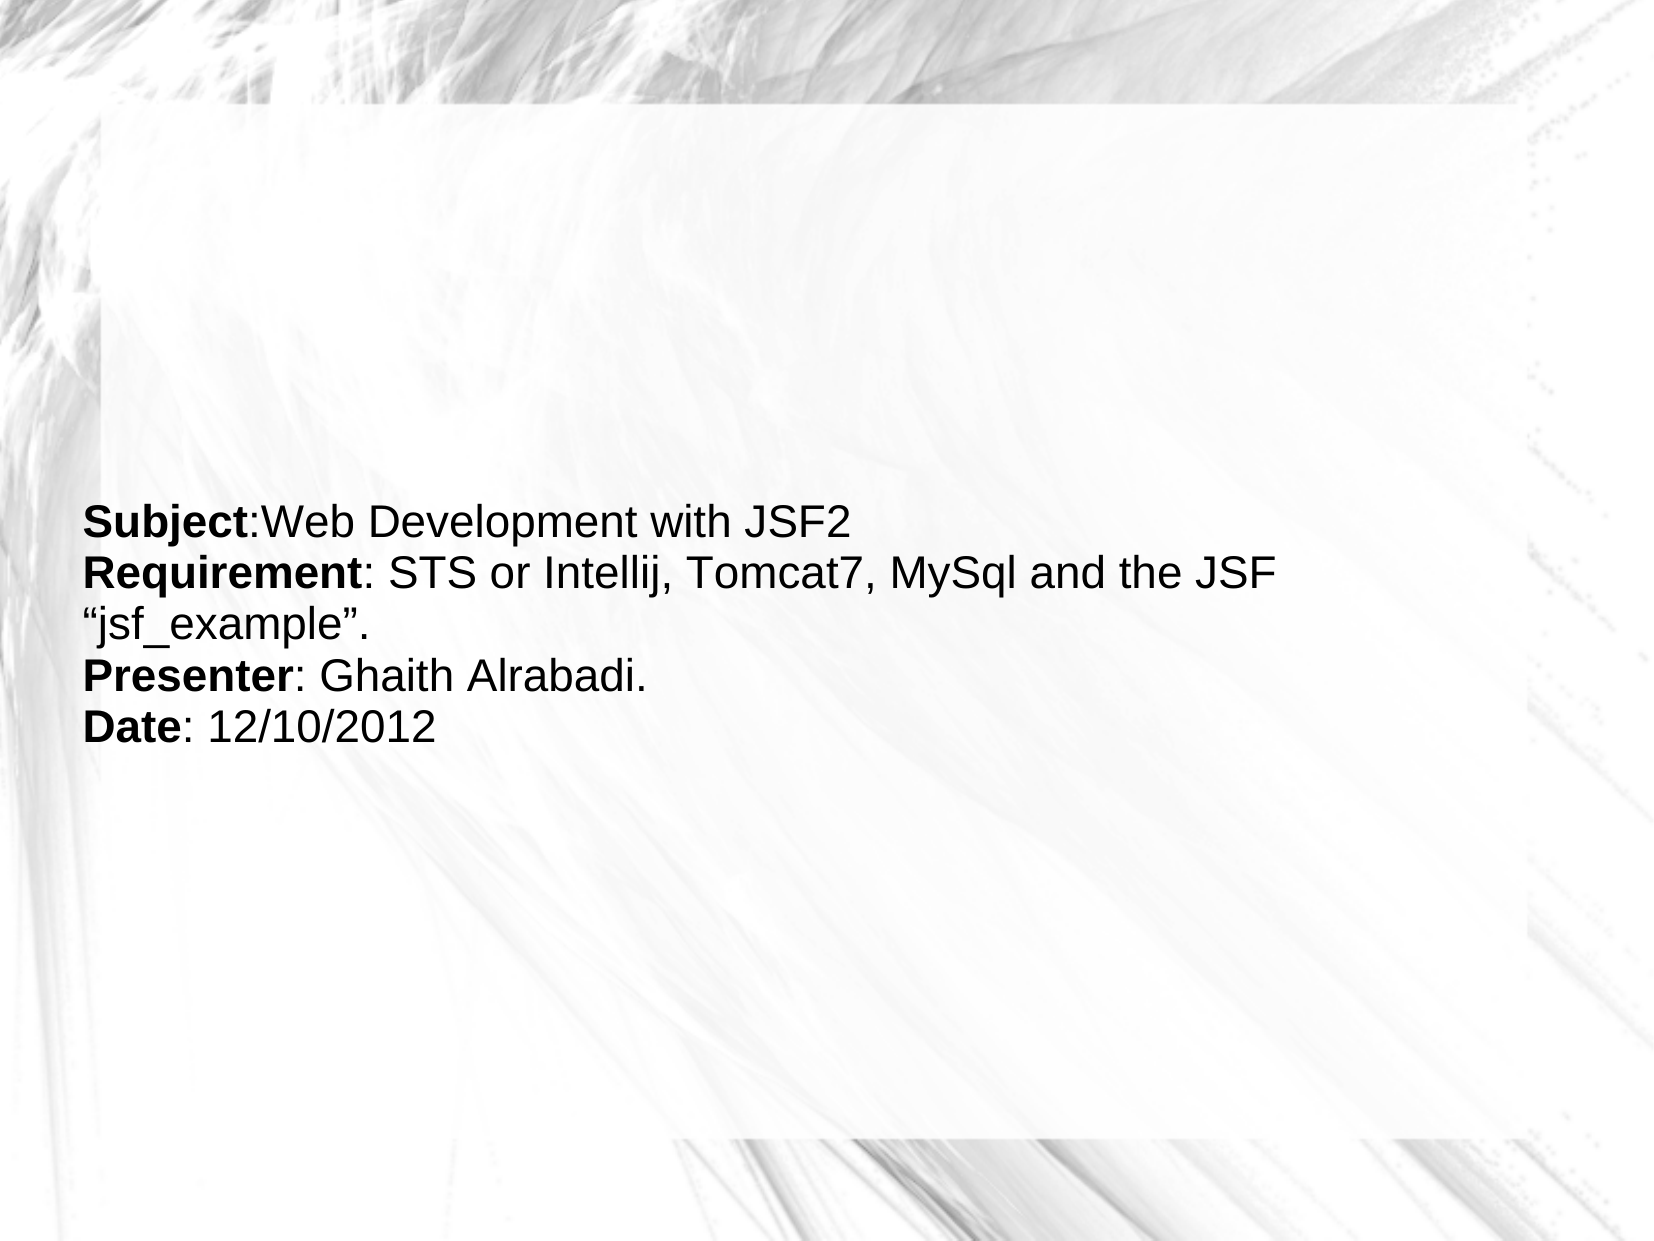

# Subject:Web Development with JSF2
Requirement: STS or Intellij, Tomcat7, MySql and the JSF “jsf_example”.
Presenter: Ghaith Alrabadi.
Date: 12/10/2012